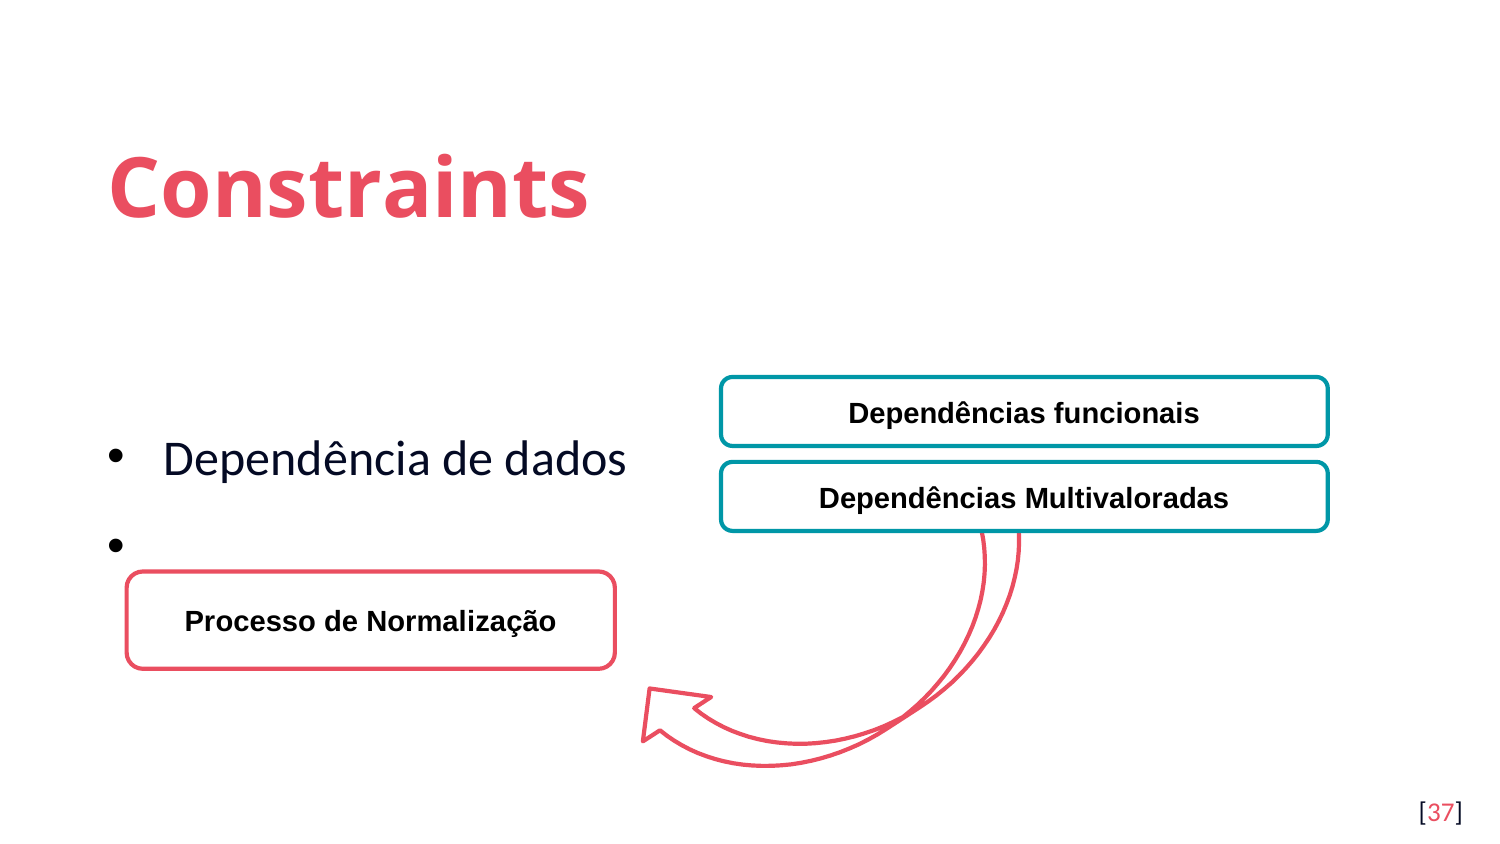

Constraints
Dependência de dados
Dependências funcionais
Dependências Multivaloradas
Processo de Normalização